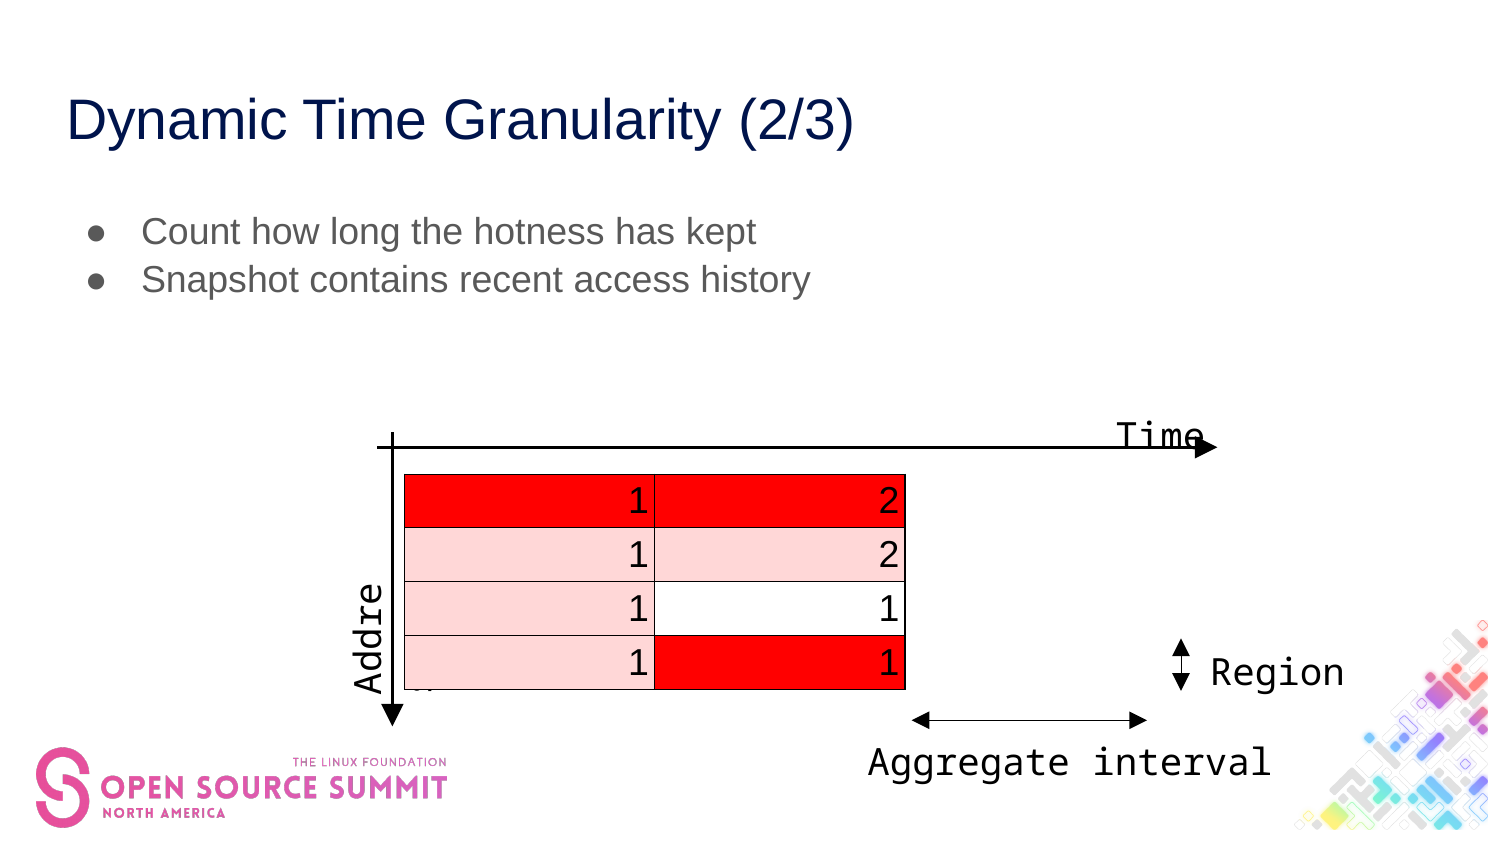

# Dynamic Time Granularity (2/3)
Count how long the hotness has kept
Snapshot contains recent access history
Time
| 1 | 2 |
| --- | --- |
| 1 | 2 |
| 1 | 1 |
| 1 | 1 |
Address
Region
Aggregate interval